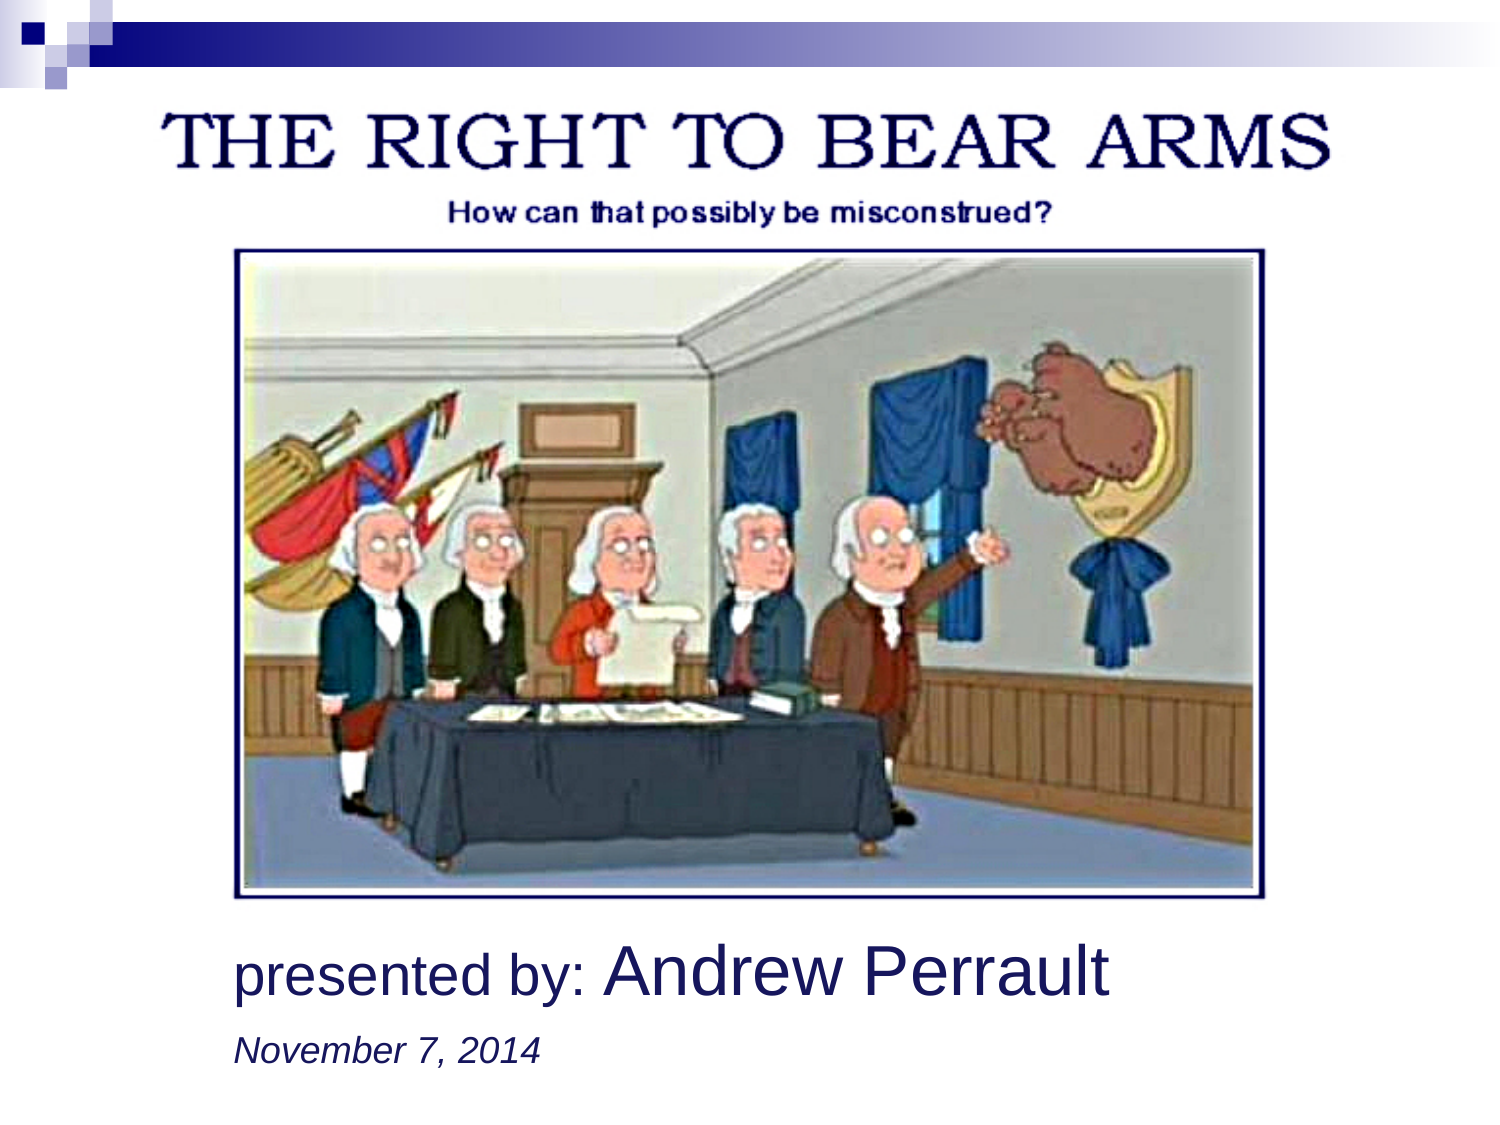

presented by: Andrew Perrault
November 7, 2014